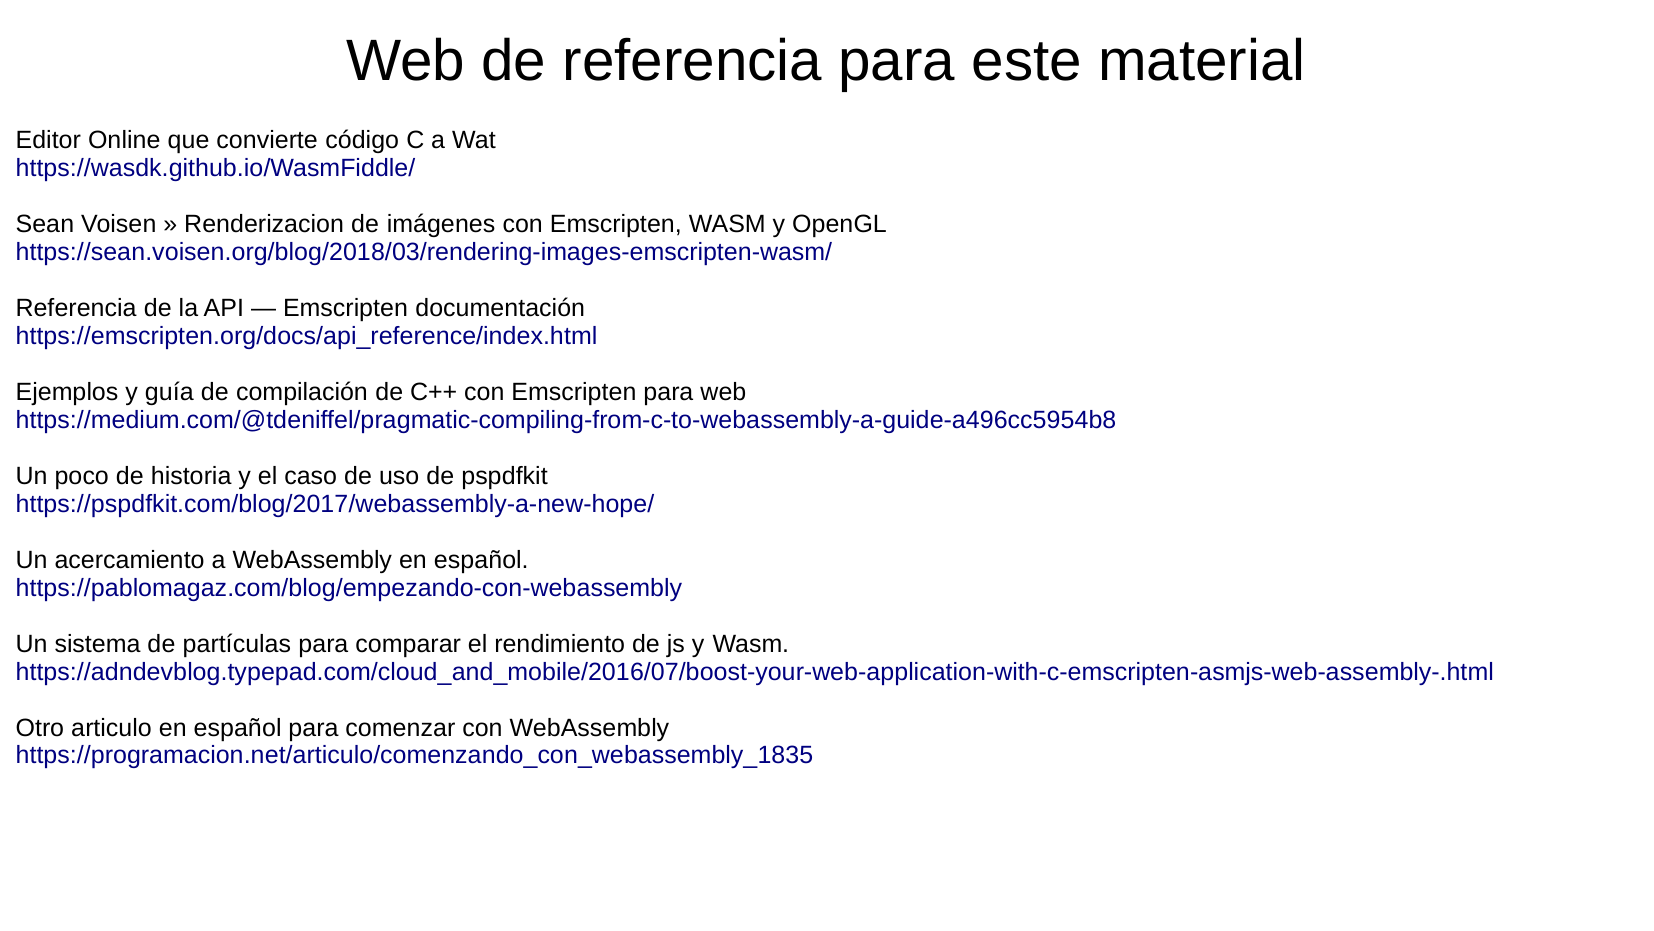

# Web de referencia para este material
Editor Online que convierte código C a Wat
https://wasdk.github.io/WasmFiddle/
Sean Voisen » Renderizacion de imágenes con Emscripten, WASM y OpenGL
https://sean.voisen.org/blog/2018/03/rendering-images-emscripten-wasm/
Referencia de la API — Emscripten documentación
https://emscripten.org/docs/api_reference/index.html
Ejemplos y guía de compilación de C++ con Emscripten para web
https://medium.com/@tdeniffel/pragmatic-compiling-from-c-to-webassembly-a-guide-a496cc5954b8
Un poco de historia y el caso de uso de pspdfkit
https://pspdfkit.com/blog/2017/webassembly-a-new-hope/
Un acercamiento a WebAssembly en español.
https://pablomagaz.com/blog/empezando-con-webassembly
Un sistema de partículas para comparar el rendimiento de js y Wasm.
https://adndevblog.typepad.com/cloud_and_mobile/2016/07/boost-your-web-application-with-c-emscripten-asmjs-web-assembly-.html
Otro articulo en español para comenzar con WebAssembly
https://programacion.net/articulo/comenzando_con_webassembly_1835